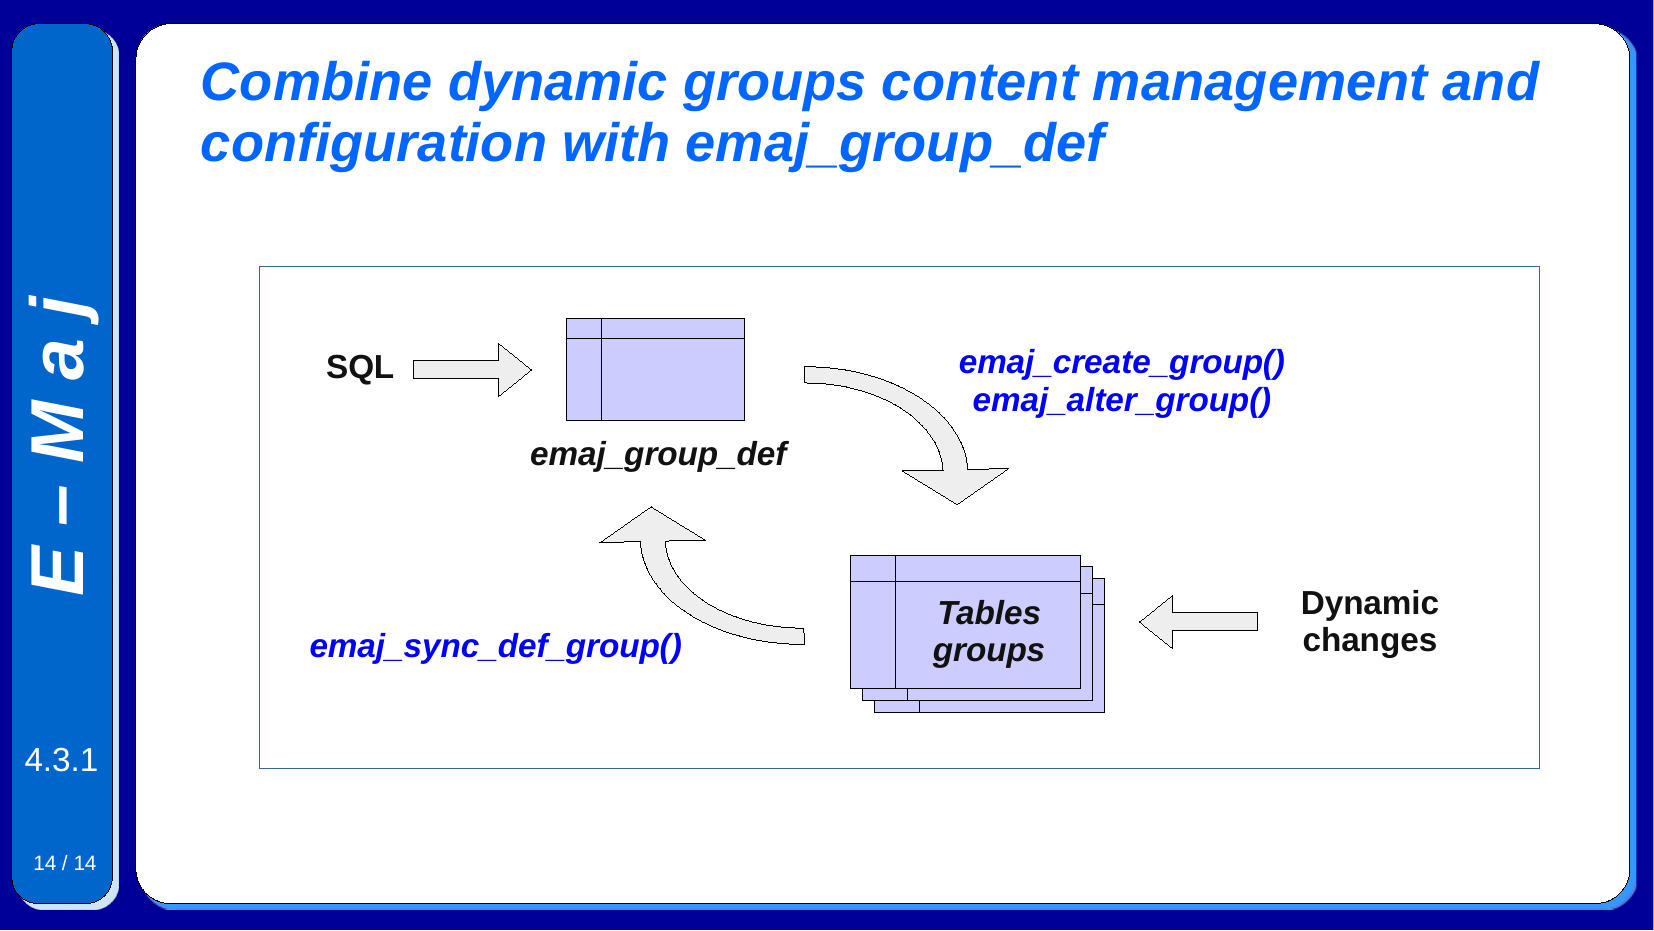

# Combine dynamic groups content management and configuration with emaj_group_def
emaj_create_group()
emaj_alter_group()
SQL
emaj_group_def
Dynamic changes
Tables groups
emaj_sync_def_group()